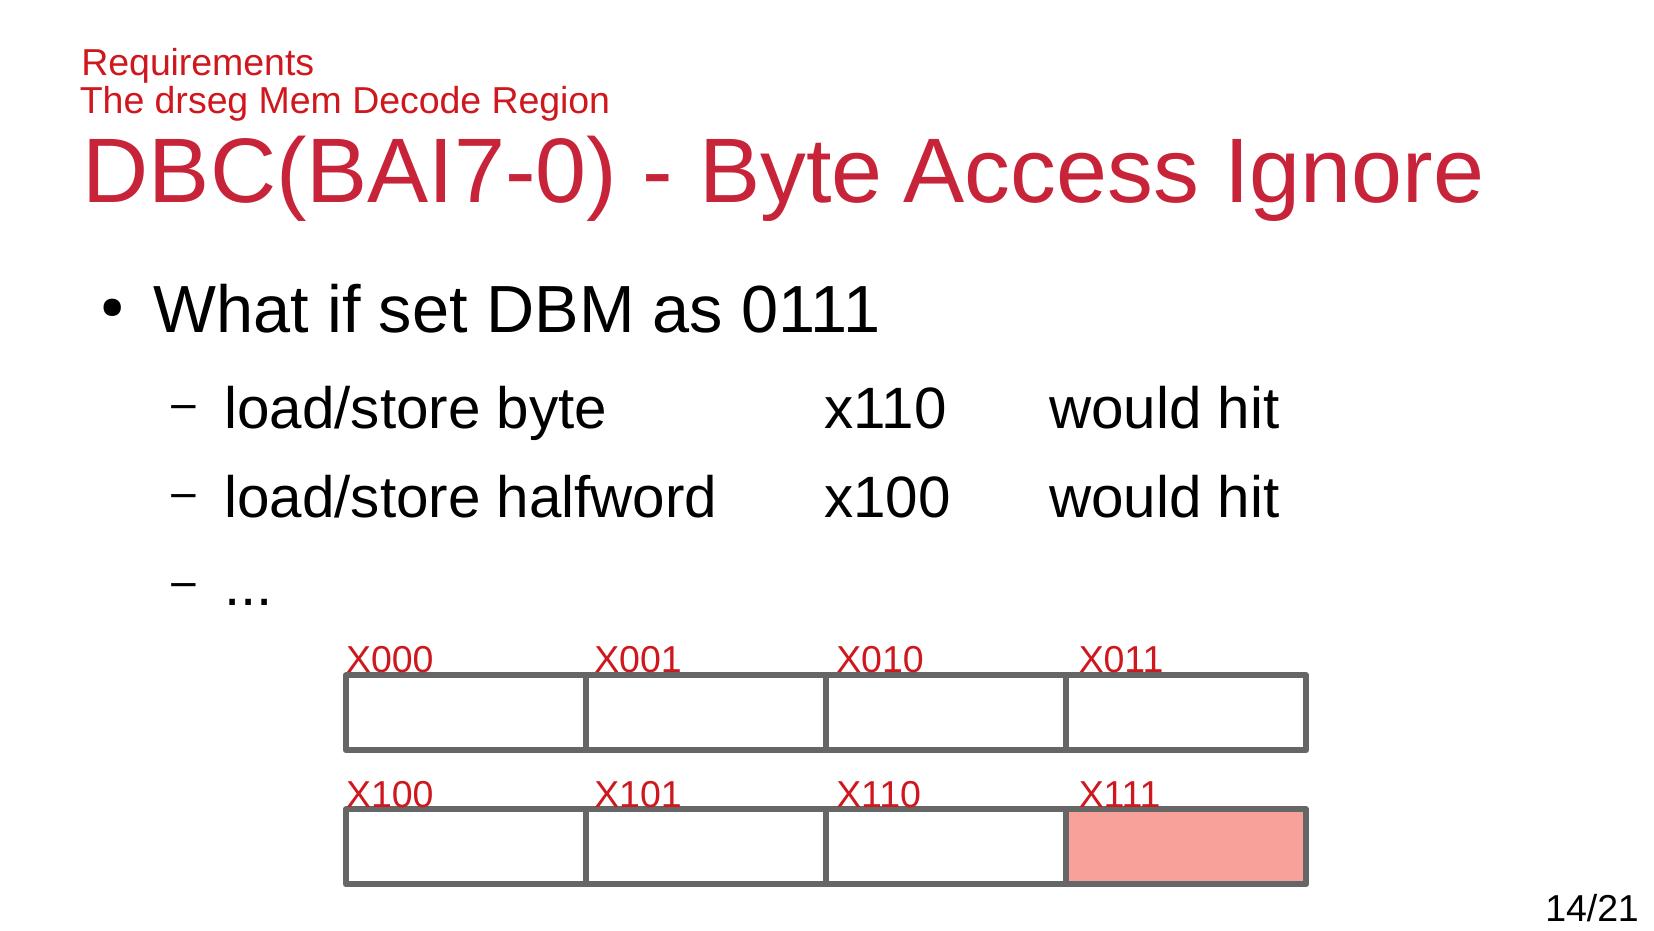

Requirements
The drseg Mem Decode Region
# DBC(BAI7-0) - Byte Access Ignore
What if set DBM as 0111
load/store byte 			x110		would hit
load/store halfword		x100		would hit
...
X000
X001
X010
X011
X100
X101
X110
X111